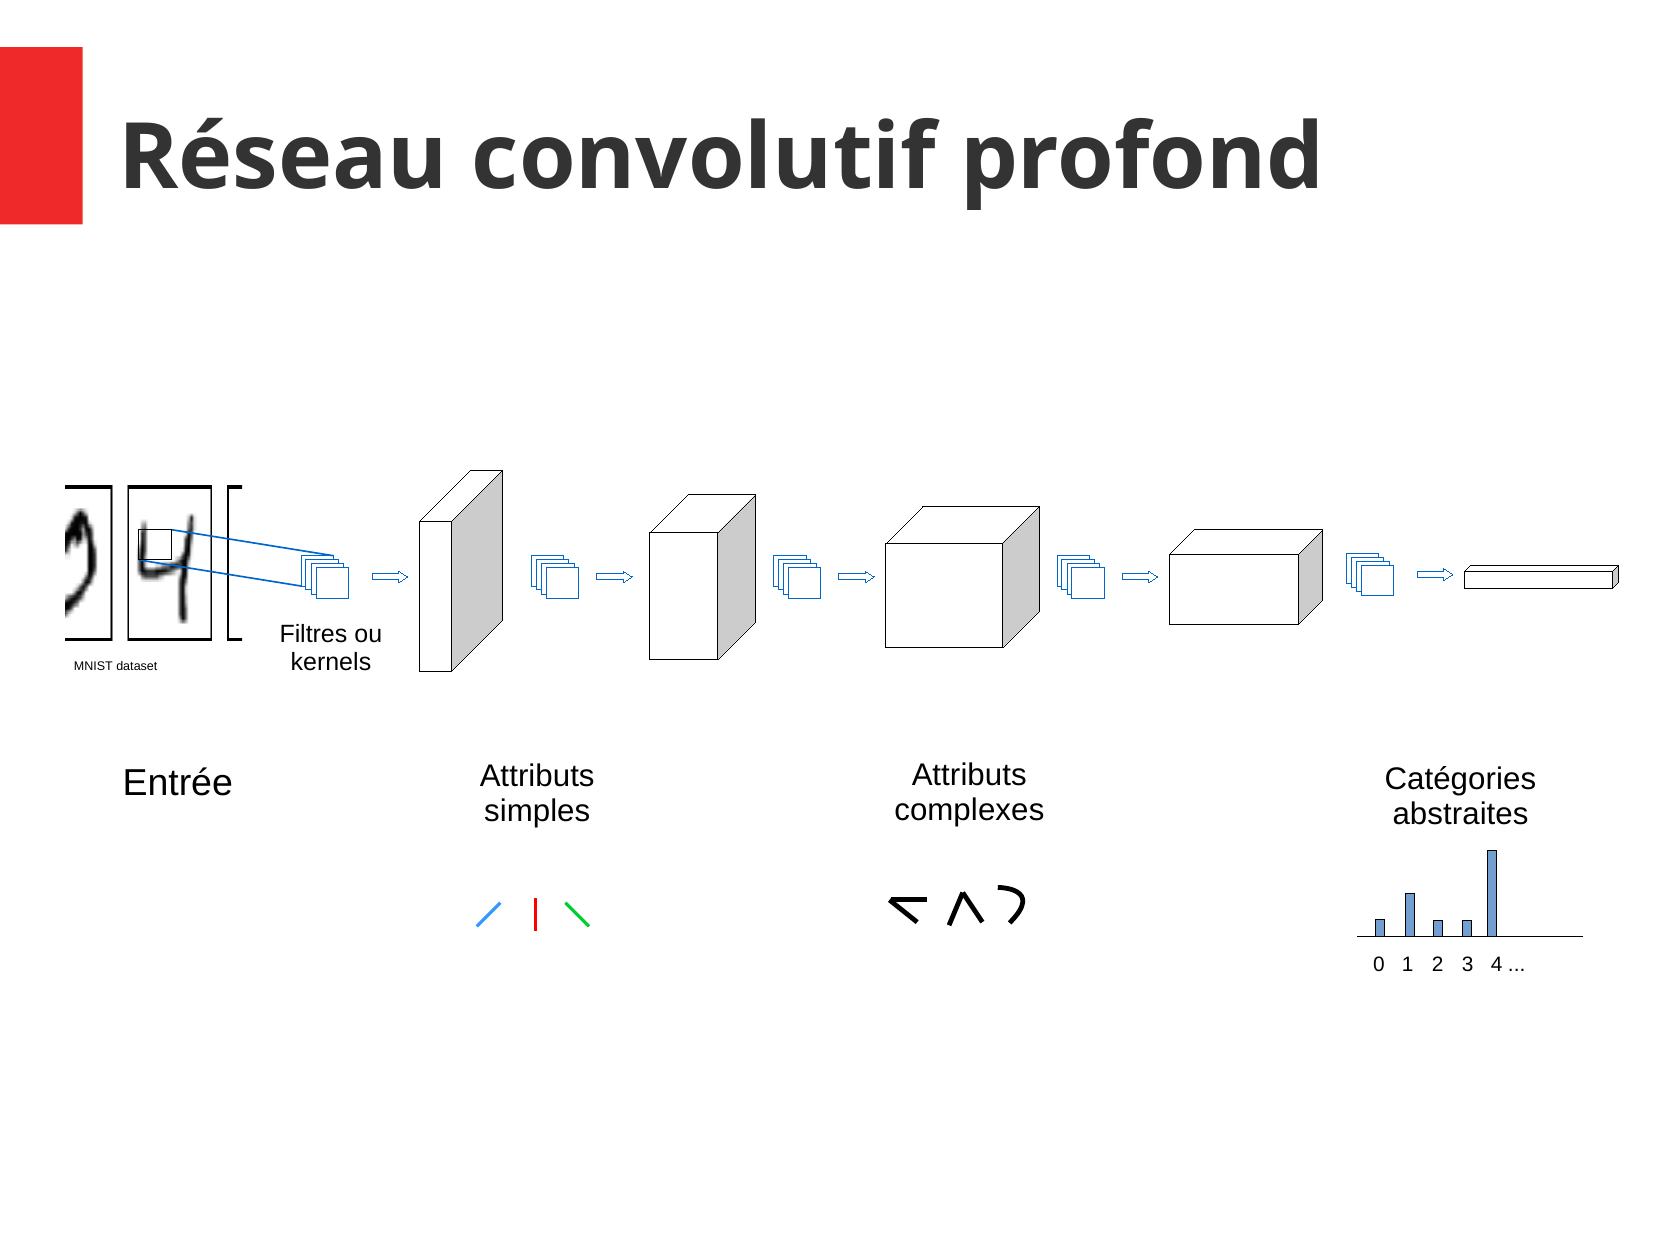

# Réseau convolutif profond
Filtres ou kernels
MNIST dataset
Attributs complexes
Attributs
simples
Entrée
Catégories abstraites
0	1	2	3	4 ...